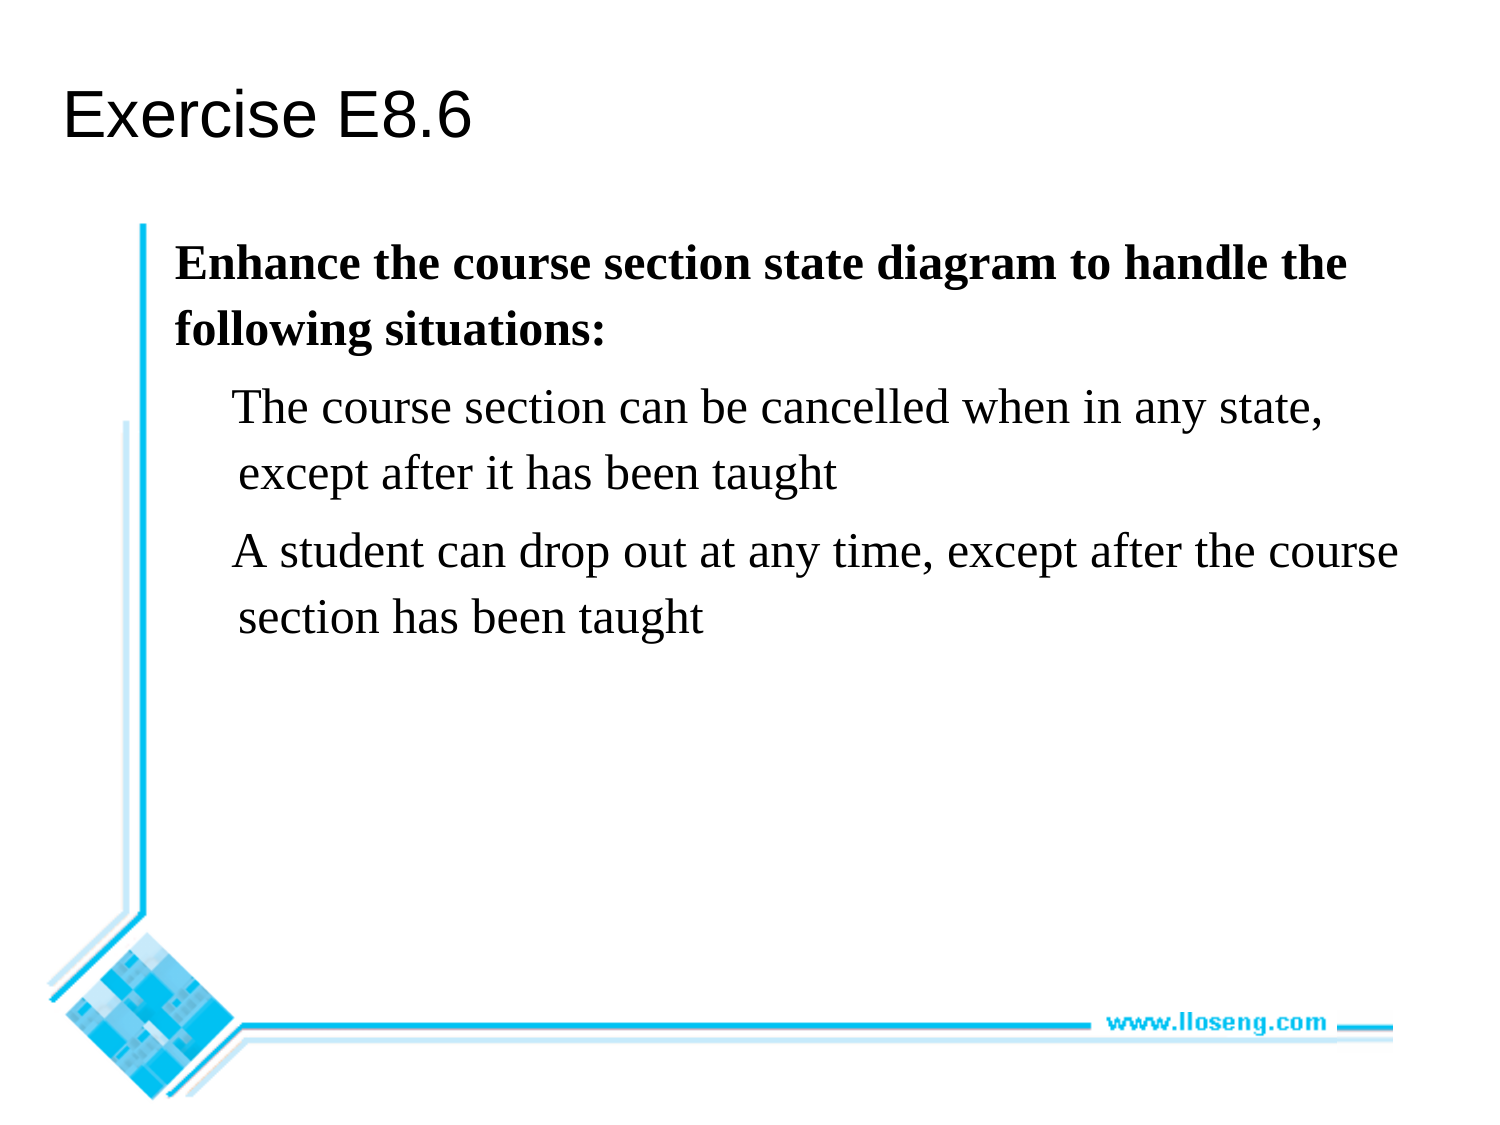

# Exercise E8.6
Enhance the course section state diagram to handle the following situations:
 The course section can be cancelled when in any state, except after it has been taught
 A student can drop out at any time, except after the course section has been taught